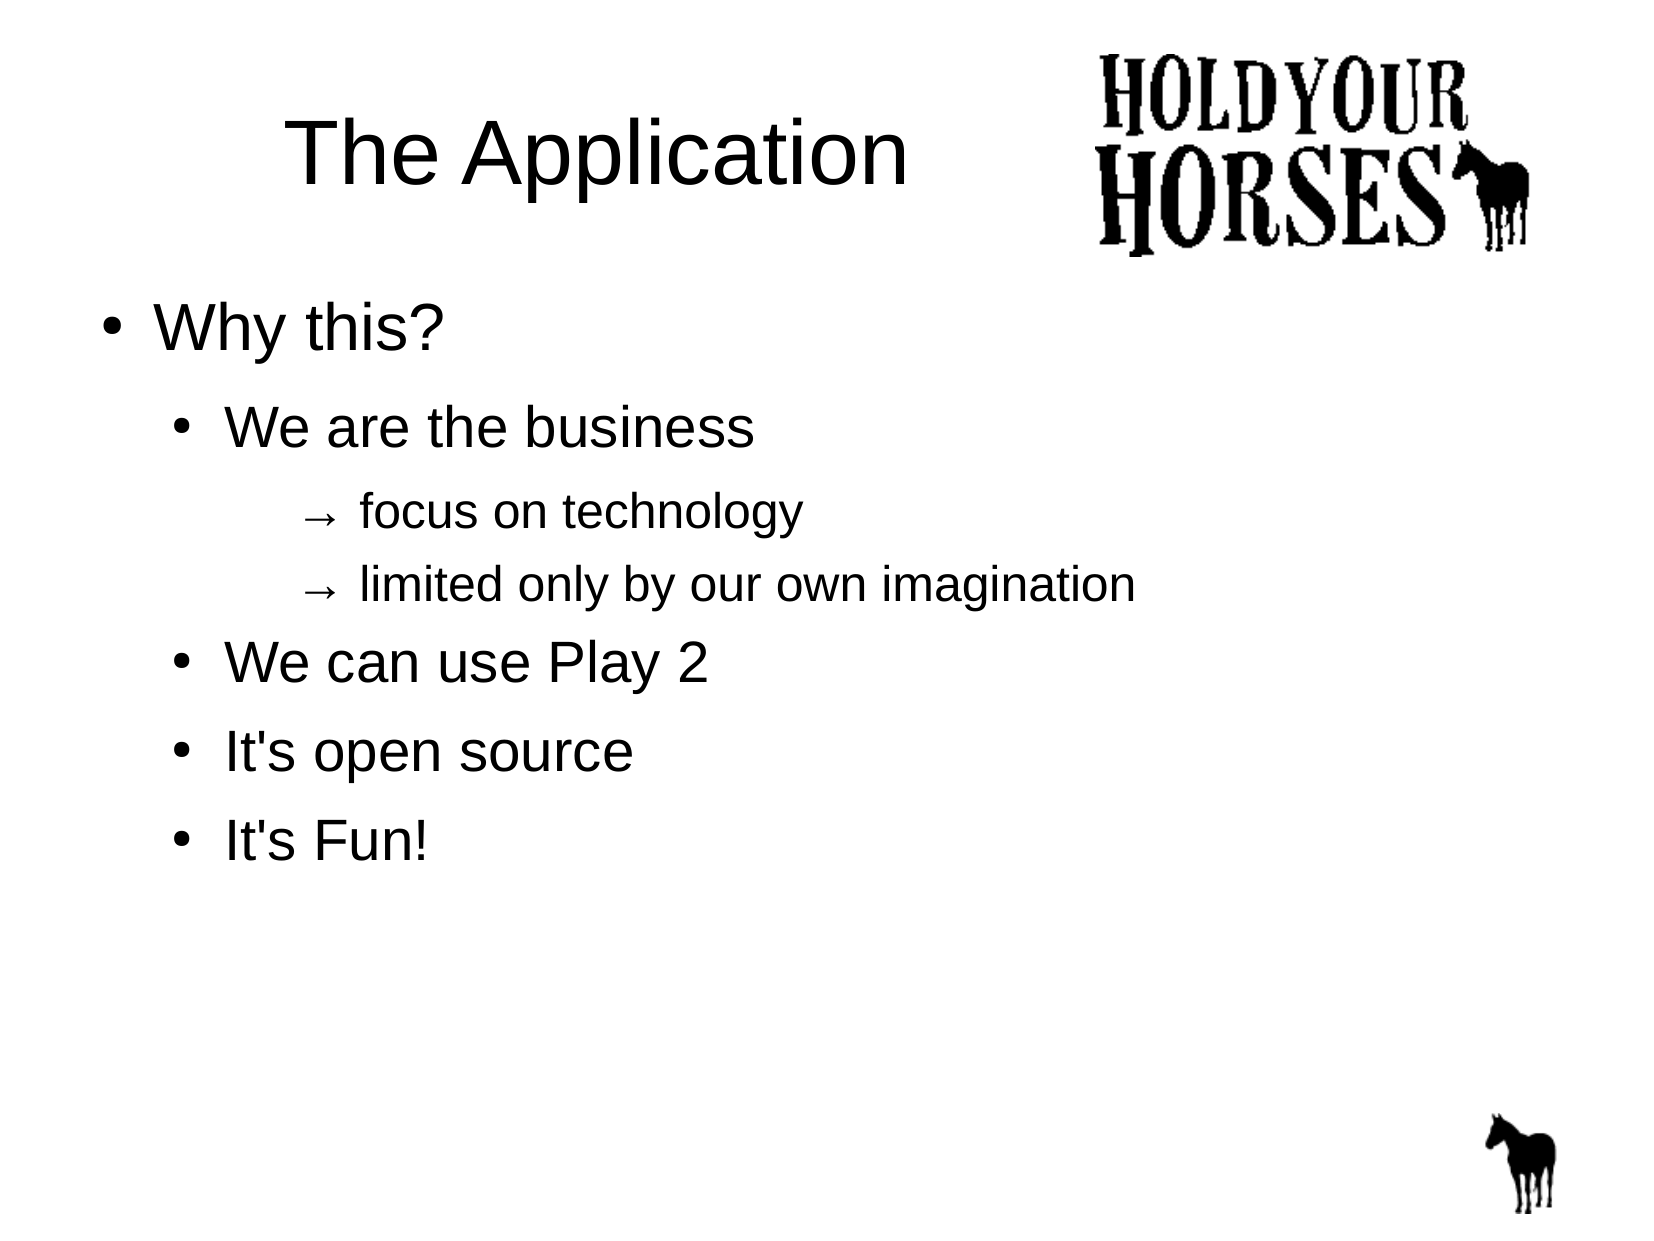

# The Application
Why this?
We are the business
→ focus on technology
→ limited only by our own imagination
We can use Play 2
It's open source
It's Fun!